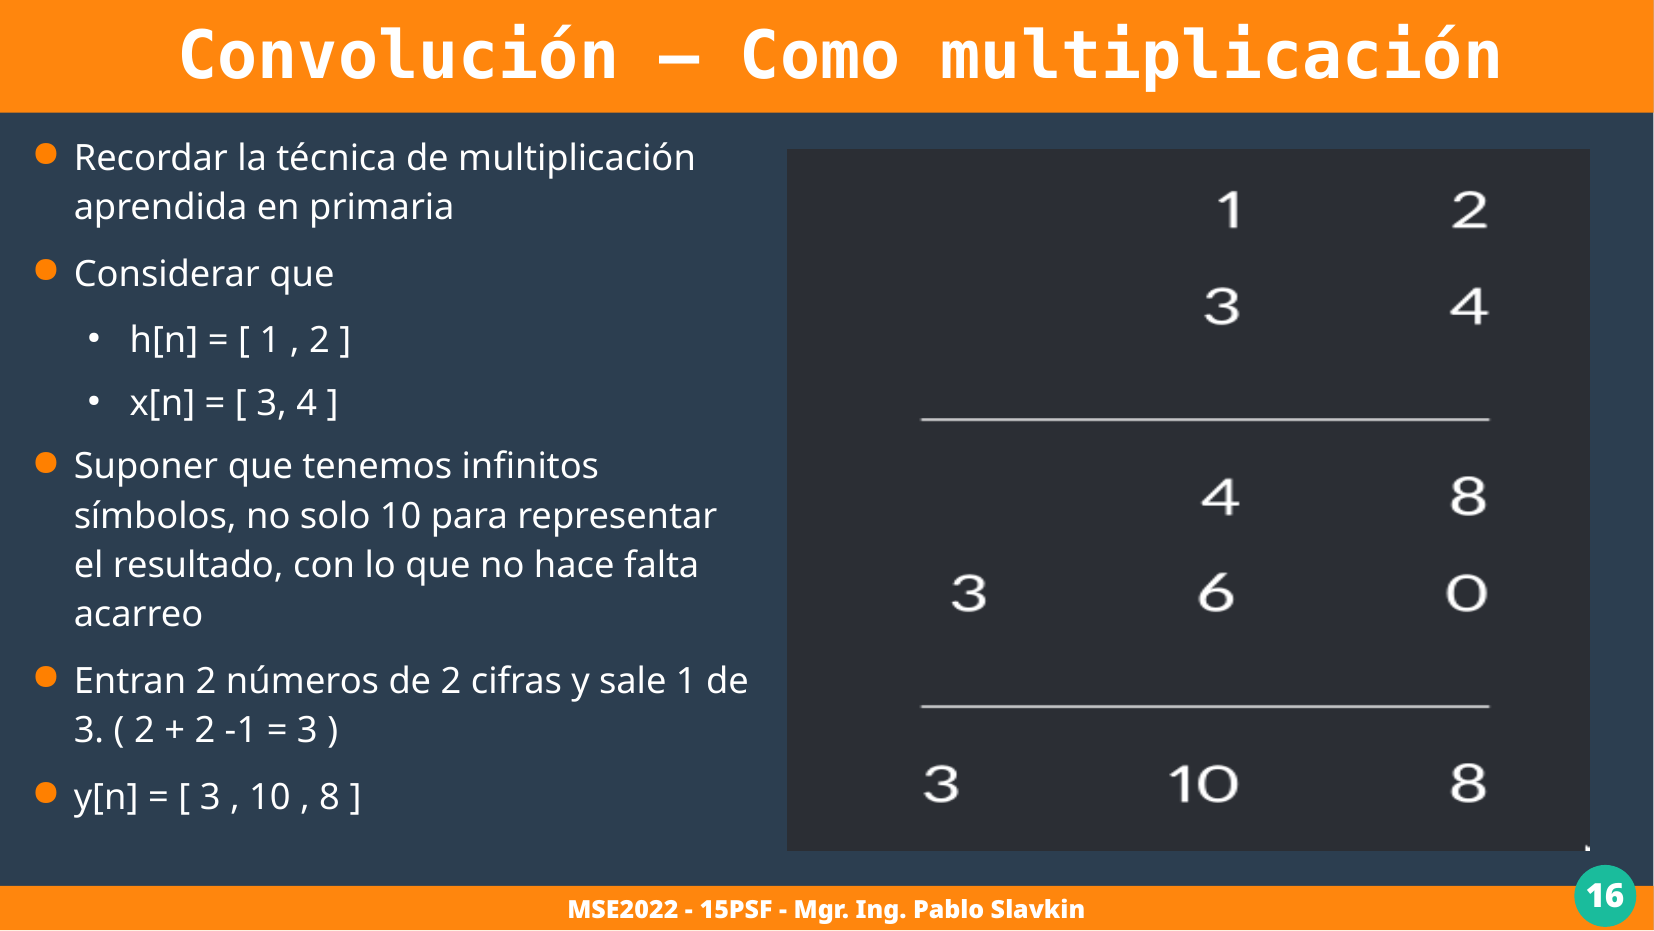

# Convolución – Como multiplicación
Recordar la técnica de multiplicación aprendida en primaria
Considerar que
h[n] = [ 1 , 2 ]
x[n] = [ 3, 4 ]
Suponer que tenemos infinitos símbolos, no solo 10 para representar el resultado, con lo que no hace falta acarreo
Entran 2 números de 2 cifras y sale 1 de 3. ( 2 + 2 -1 = 3 )
y[n] = [ 3 , 10 , 8 ]
MSE2022 - 15PSF - Mgr. Ing. Pablo Slavkin